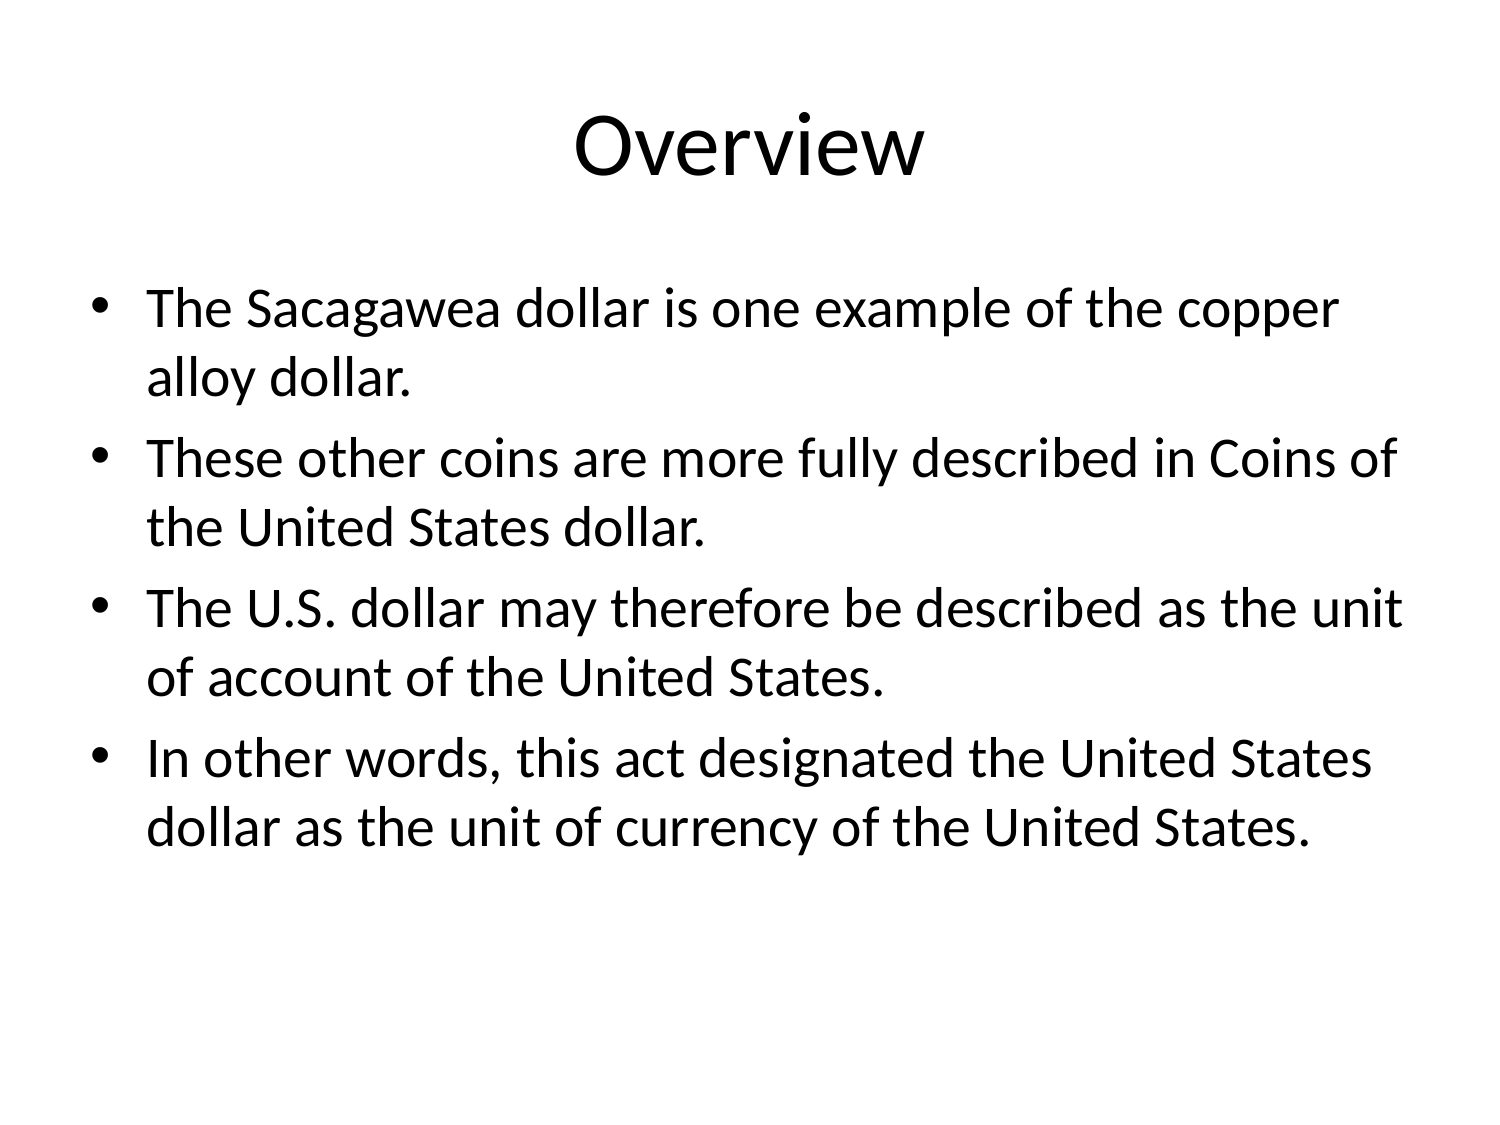

# Overview
The Sacagawea dollar is one example of the copper alloy dollar.
These other coins are more fully described in Coins of the United States dollar.
The U.S. dollar may therefore be described as the unit of account of the United States.
In other words, this act designated the United States dollar as the unit of currency of the United States.